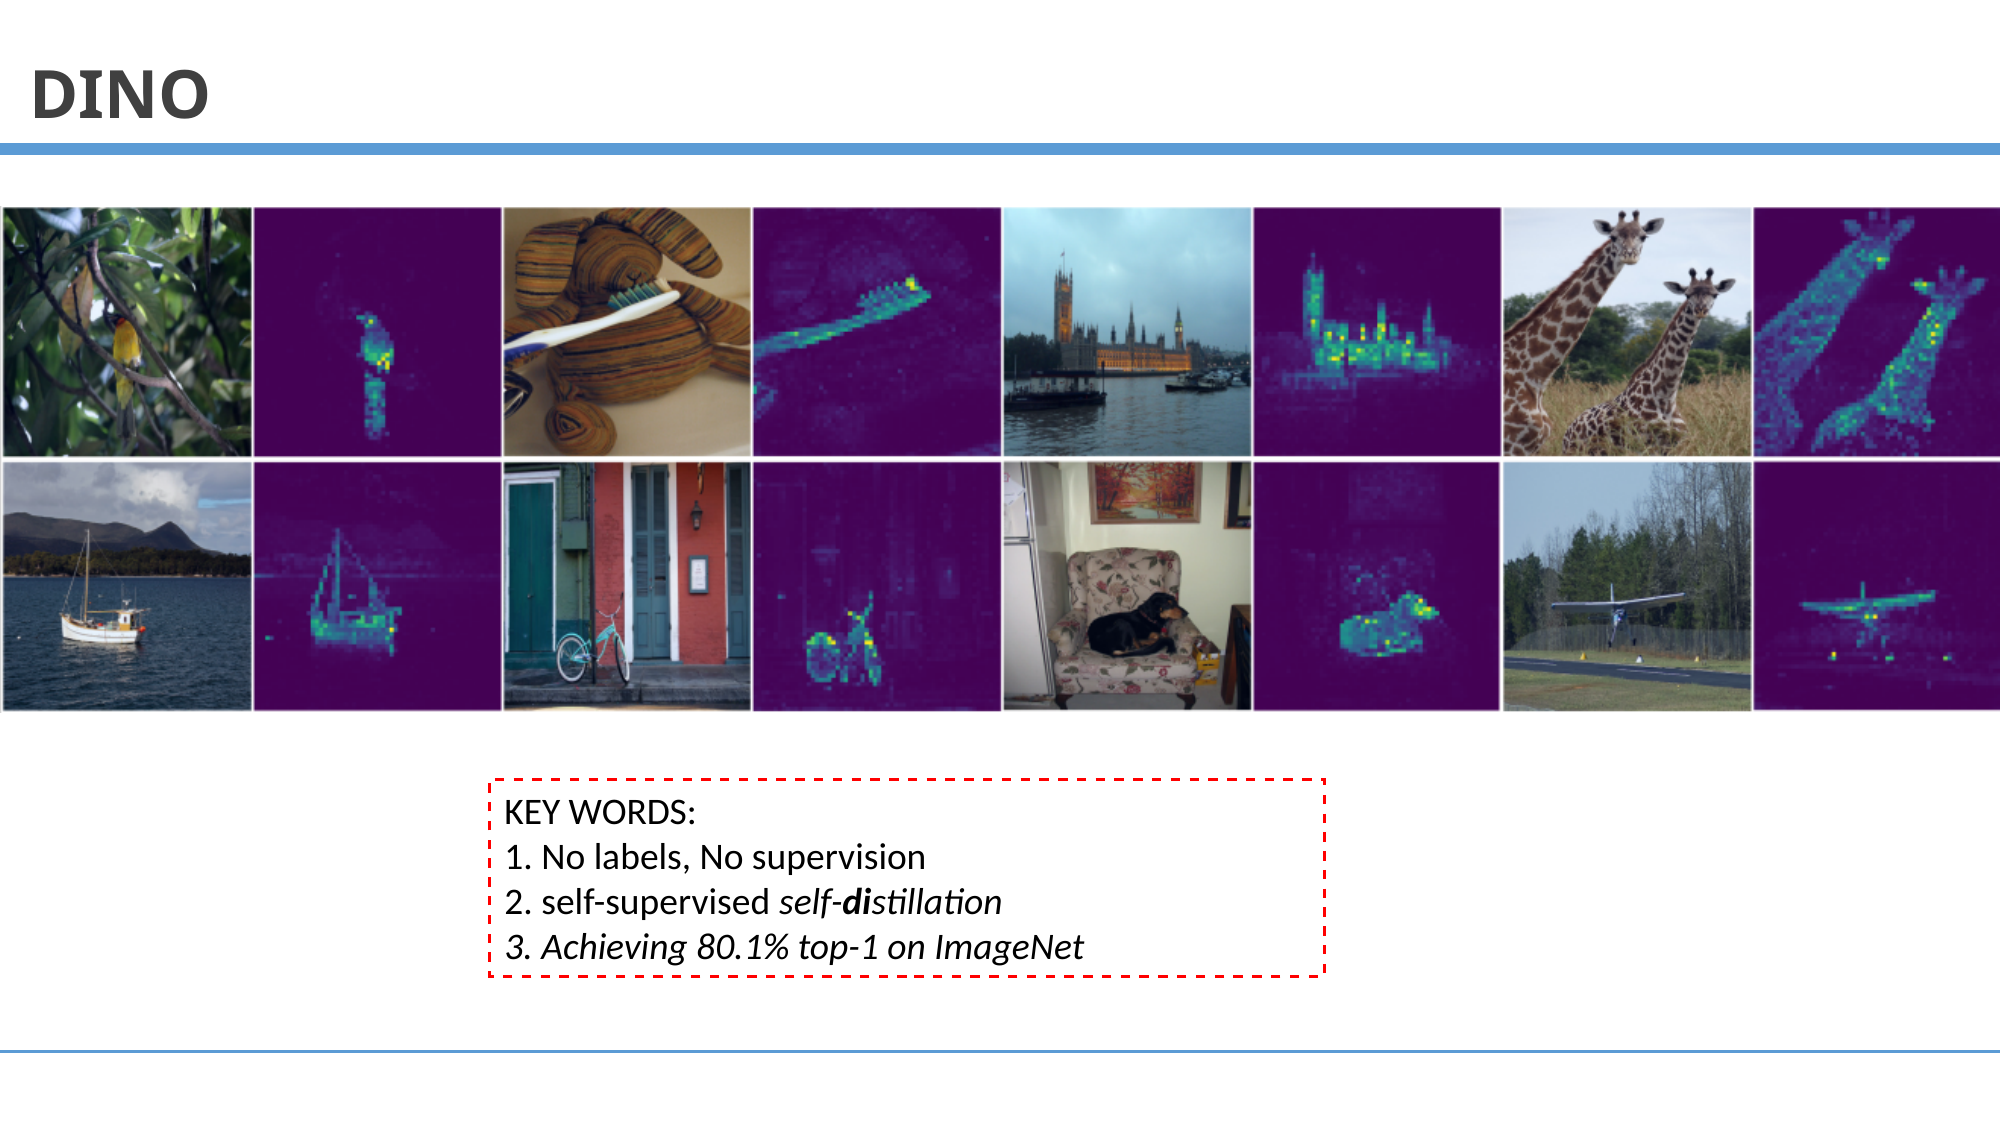

DINO
KEY WORDS:
1. No labels, No supervision
2. self-supervised self-distillation
3. Achieving 80.1% top-1 on ImageNet